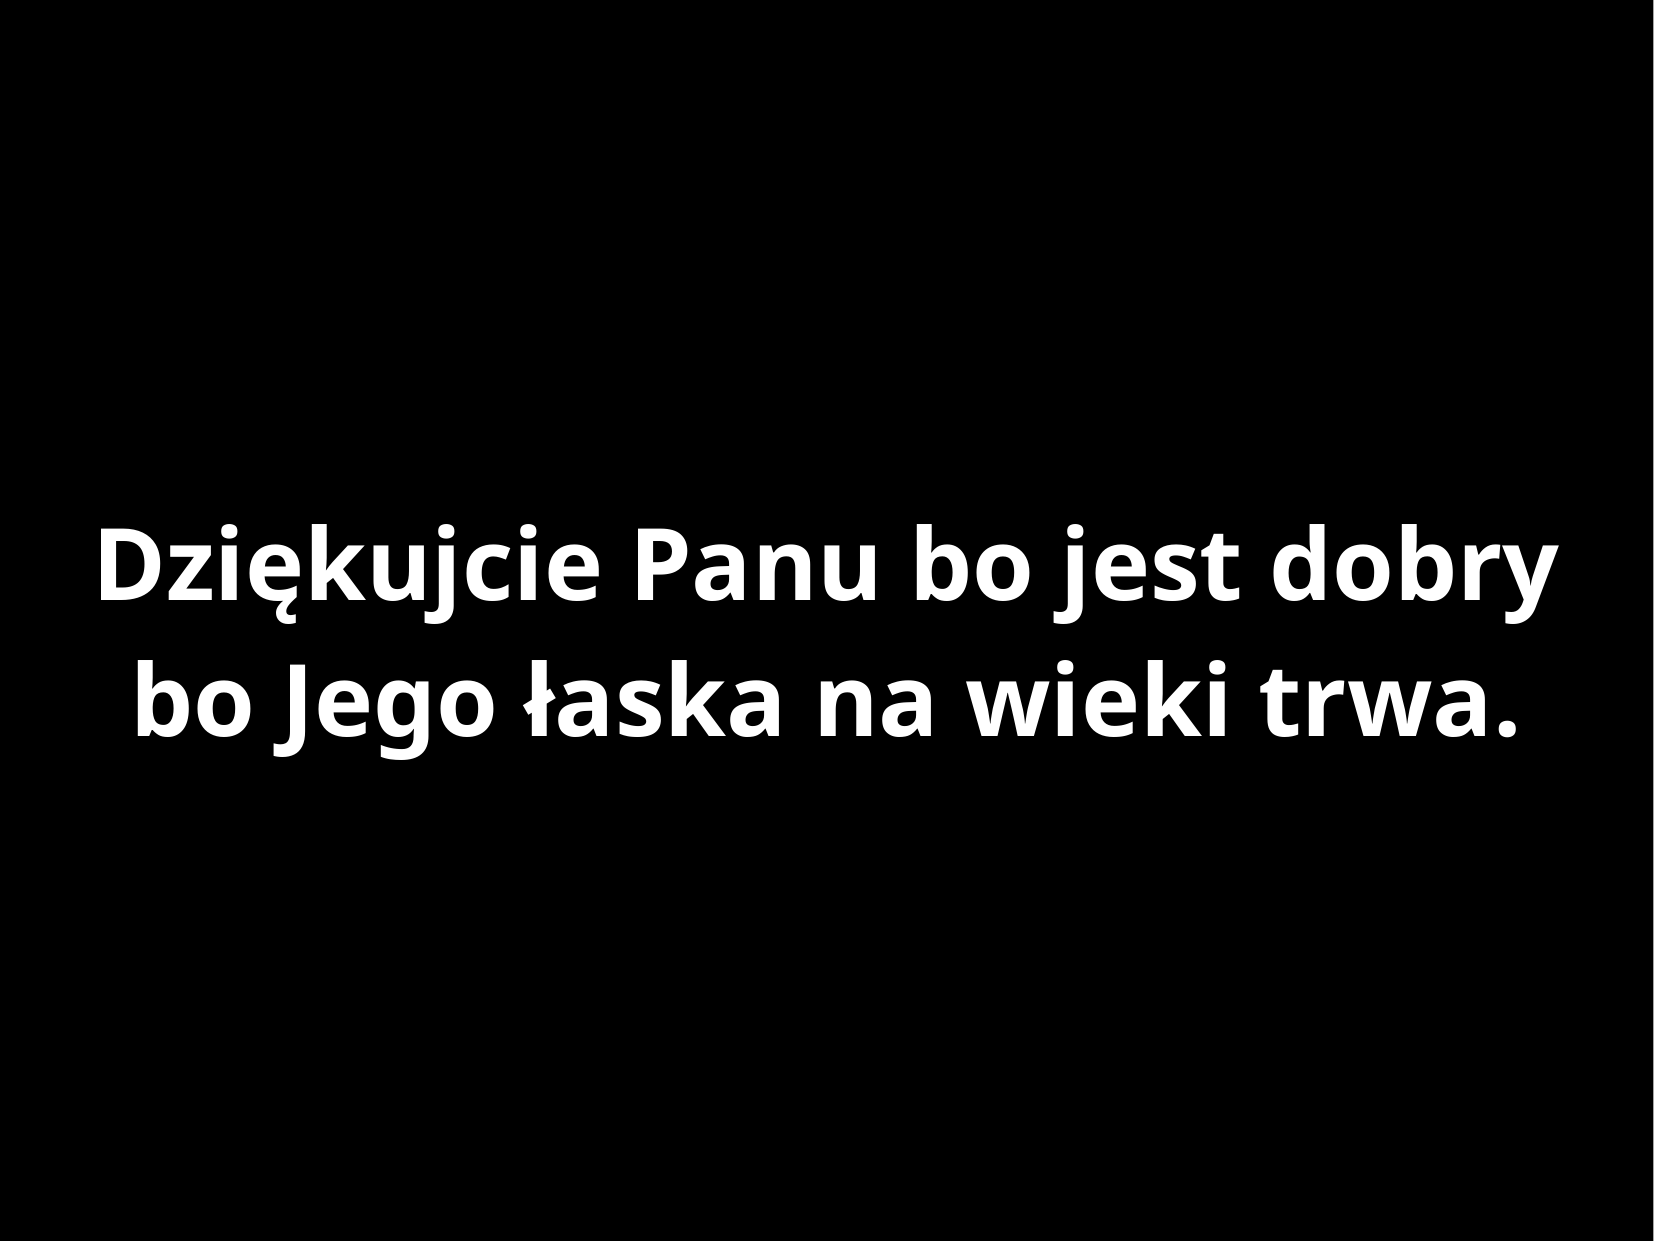

# Dziękujcie Panu bo jest dobry bo Jego łaska na wieki trwa.